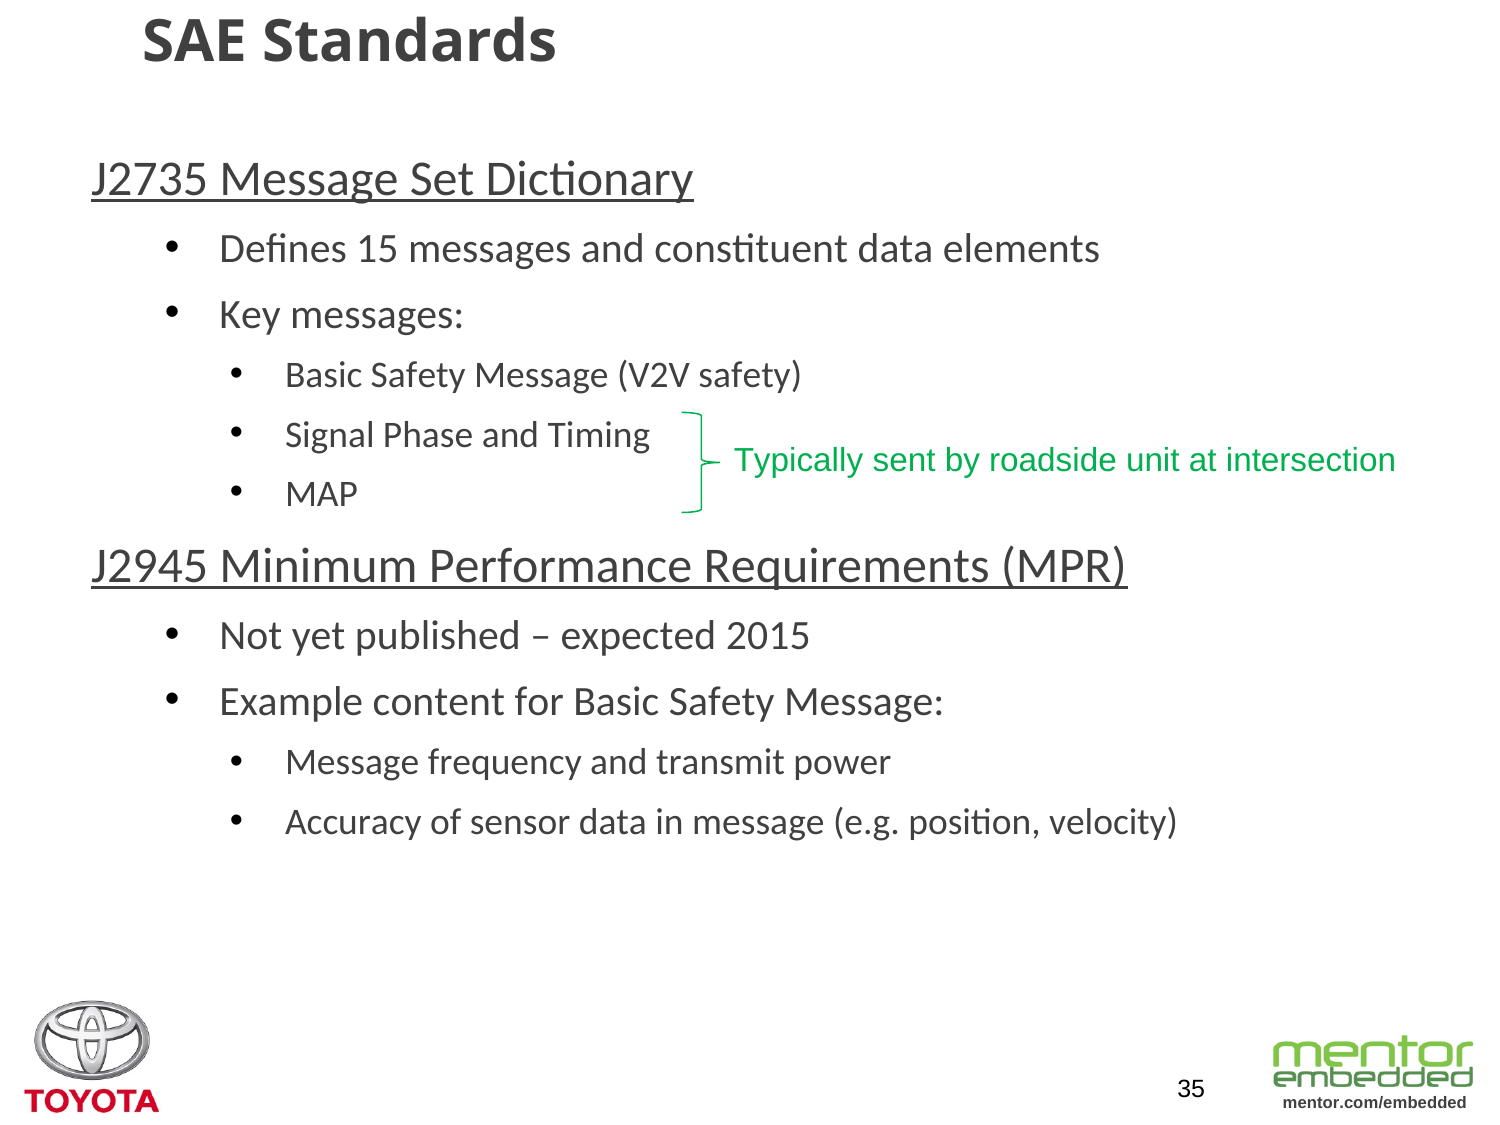

SAE Standards
J2735 Message Set Dictionary
Defines 15 messages and constituent data elements
Key messages:
Basic Safety Message (V2V safety)
Signal Phase and Timing
MAP
J2945 Minimum Performance Requirements (MPR)
Not yet published – expected 2015
Example content for Basic Safety Message:
Message frequency and transmit power
Accuracy of sensor data in message (e.g. position, velocity)
Typically sent by roadside unit at intersection